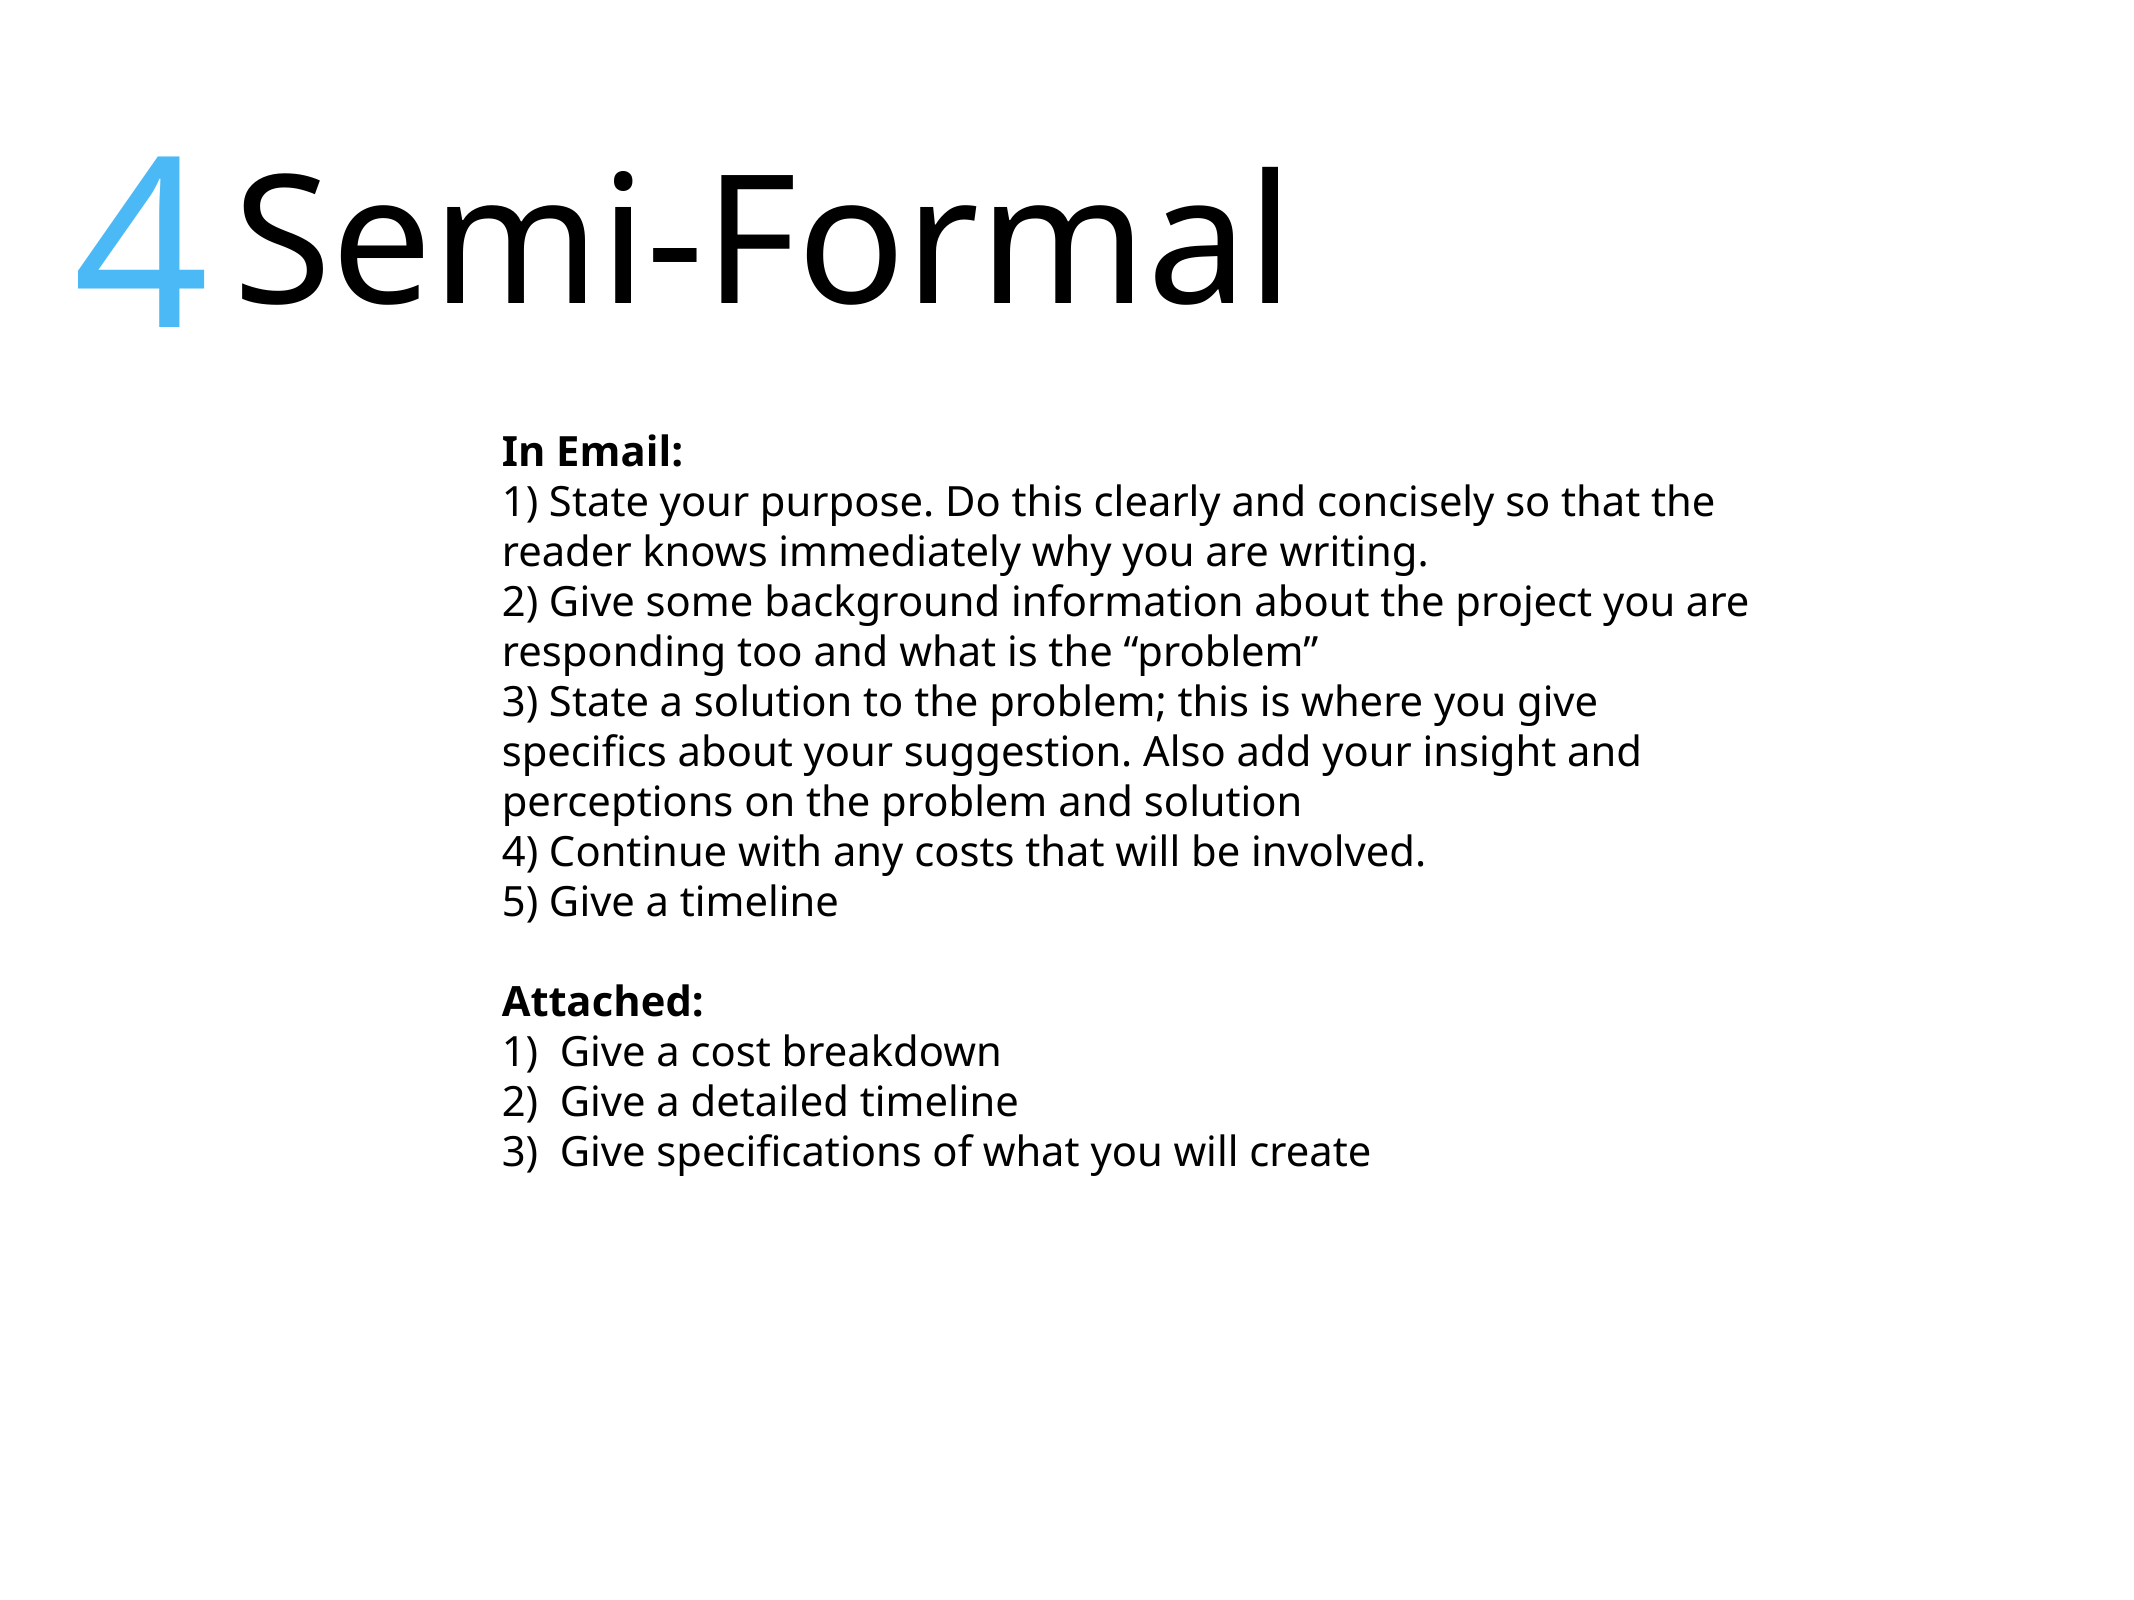

4
Semi-Formal
In Email:
1) State your purpose. Do this clearly and concisely so that the reader knows immediately why you are writing.
2) Give some background information about the project you are responding too and what is the “problem”
3) State a solution to the problem; this is where you give specifics about your suggestion. Also add your insight and perceptions on the problem and solution
4) Continue with any costs that will be involved.
5) Give a timeline
Attached:
Give a cost breakdown
Give a detailed timeline
Give specifications of what you will create